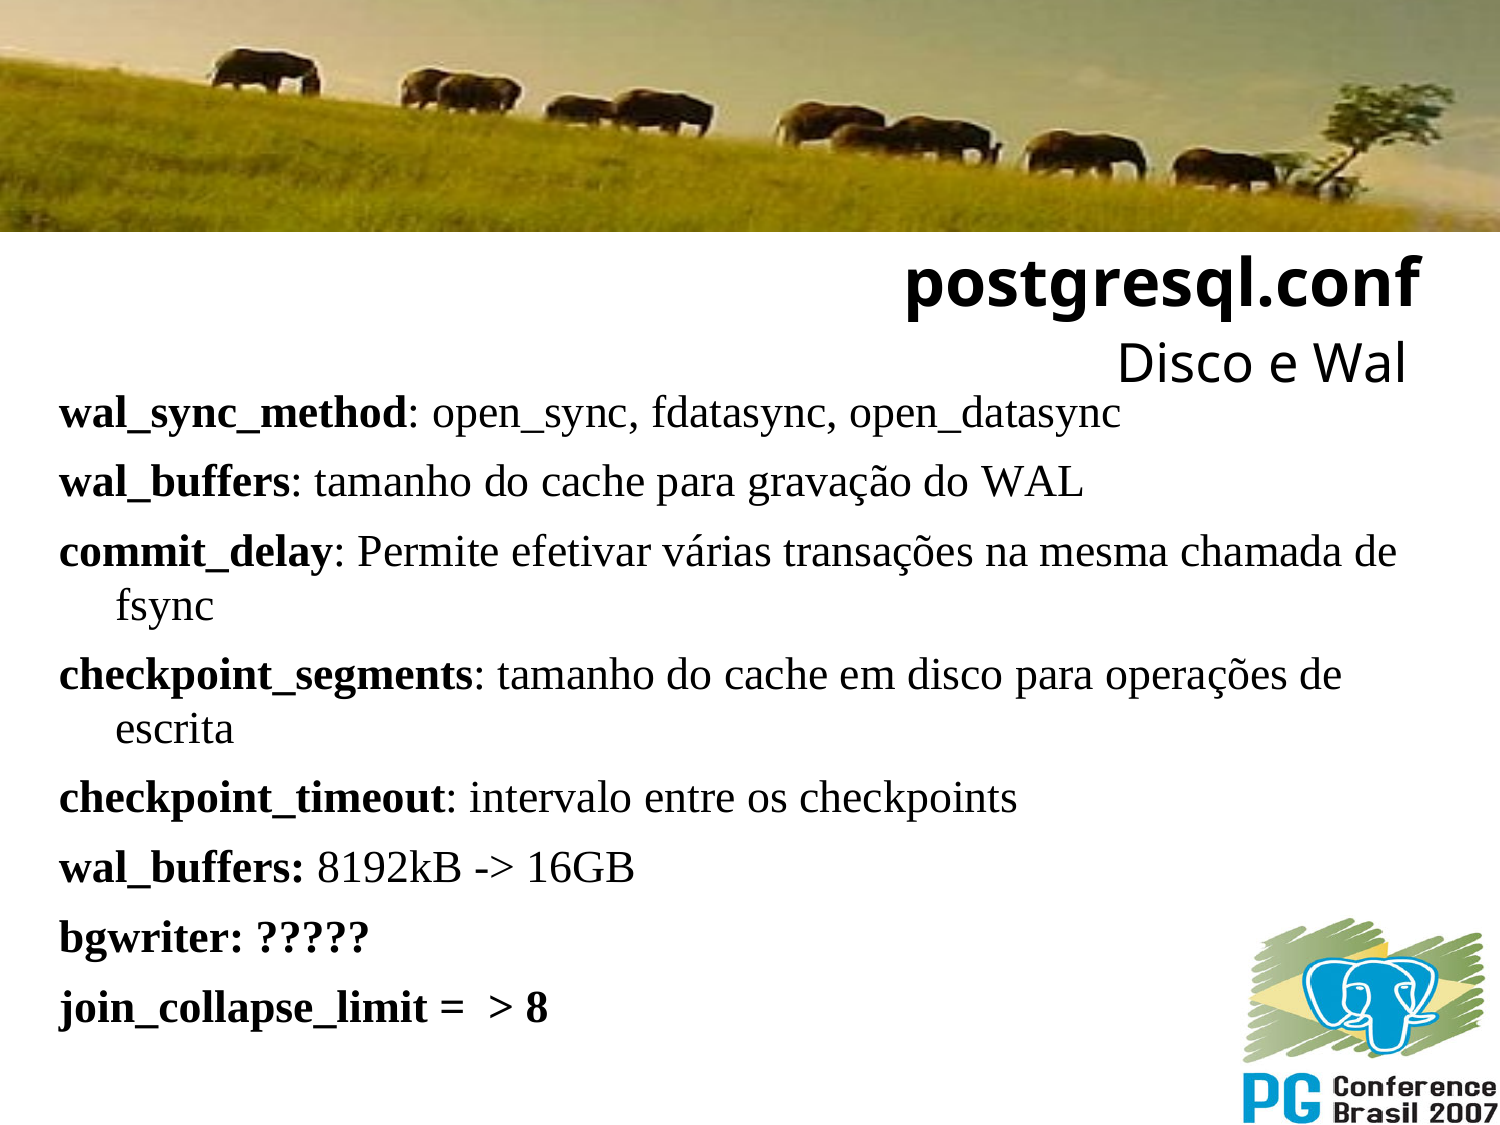

postgresql.conf
Disco e Wal
# wal_sync_method: open_sync, fdatasync, open_datasync
wal_buffers: tamanho do cache para gravação do WAL
commit_delay: Permite efetivar várias transações na mesma chamada de fsync
checkpoint_segments: tamanho do cache em disco para operações de escrita
checkpoint_timeout: intervalo entre os checkpoints
wal_buffers: 8192kB -> 16GB
bgwriter: ?????
join_collapse_limit = > 8